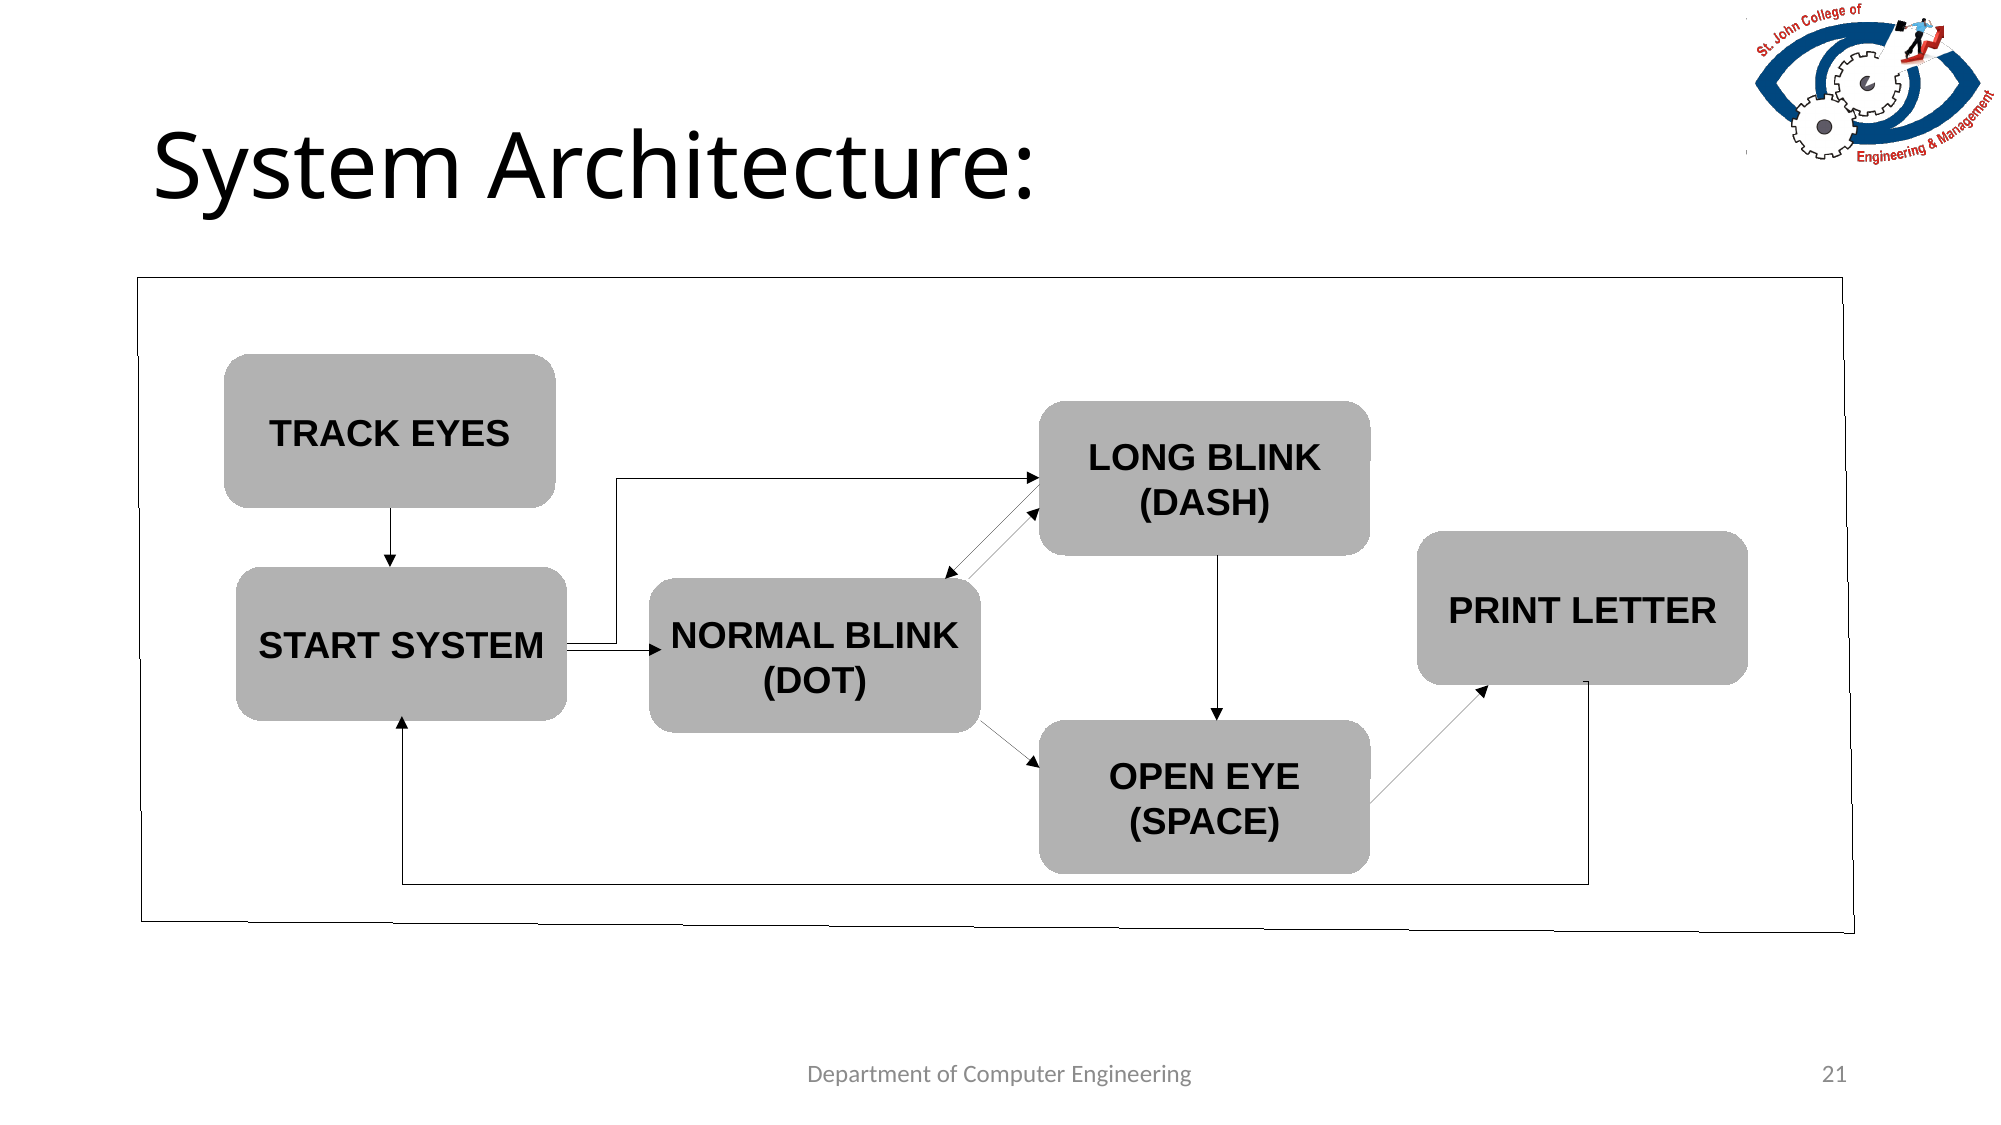

# System Architecture:
TRACK EYES
LONG BLINK
(DASH)
PRINT LETTER
START SYSTEM
NORMAL BLINK
(DOT)
OPEN EYE
(SPACE)
Department of Computer Engineering